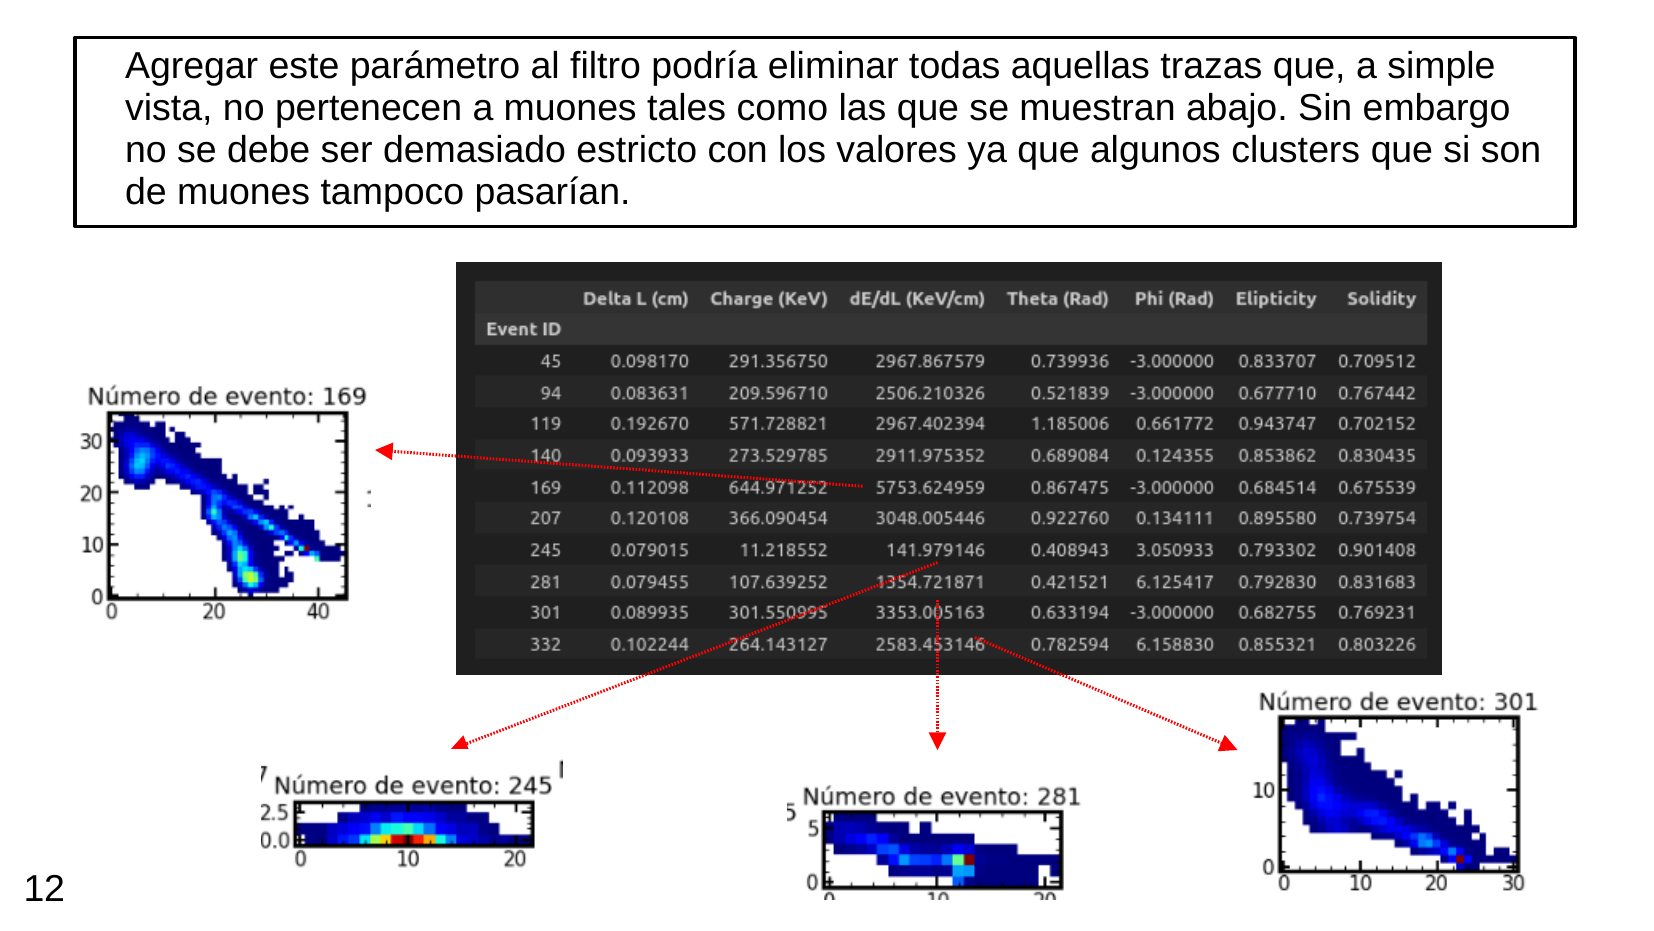

Agregar este parámetro al filtro podría eliminar todas aquellas trazas que, a simple vista, no pertenecen a muones tales como las que se muestran abajo. Sin embargo no se debe ser demasiado estricto con los valores ya que algunos clusters que si son de muones tampoco pasarían.